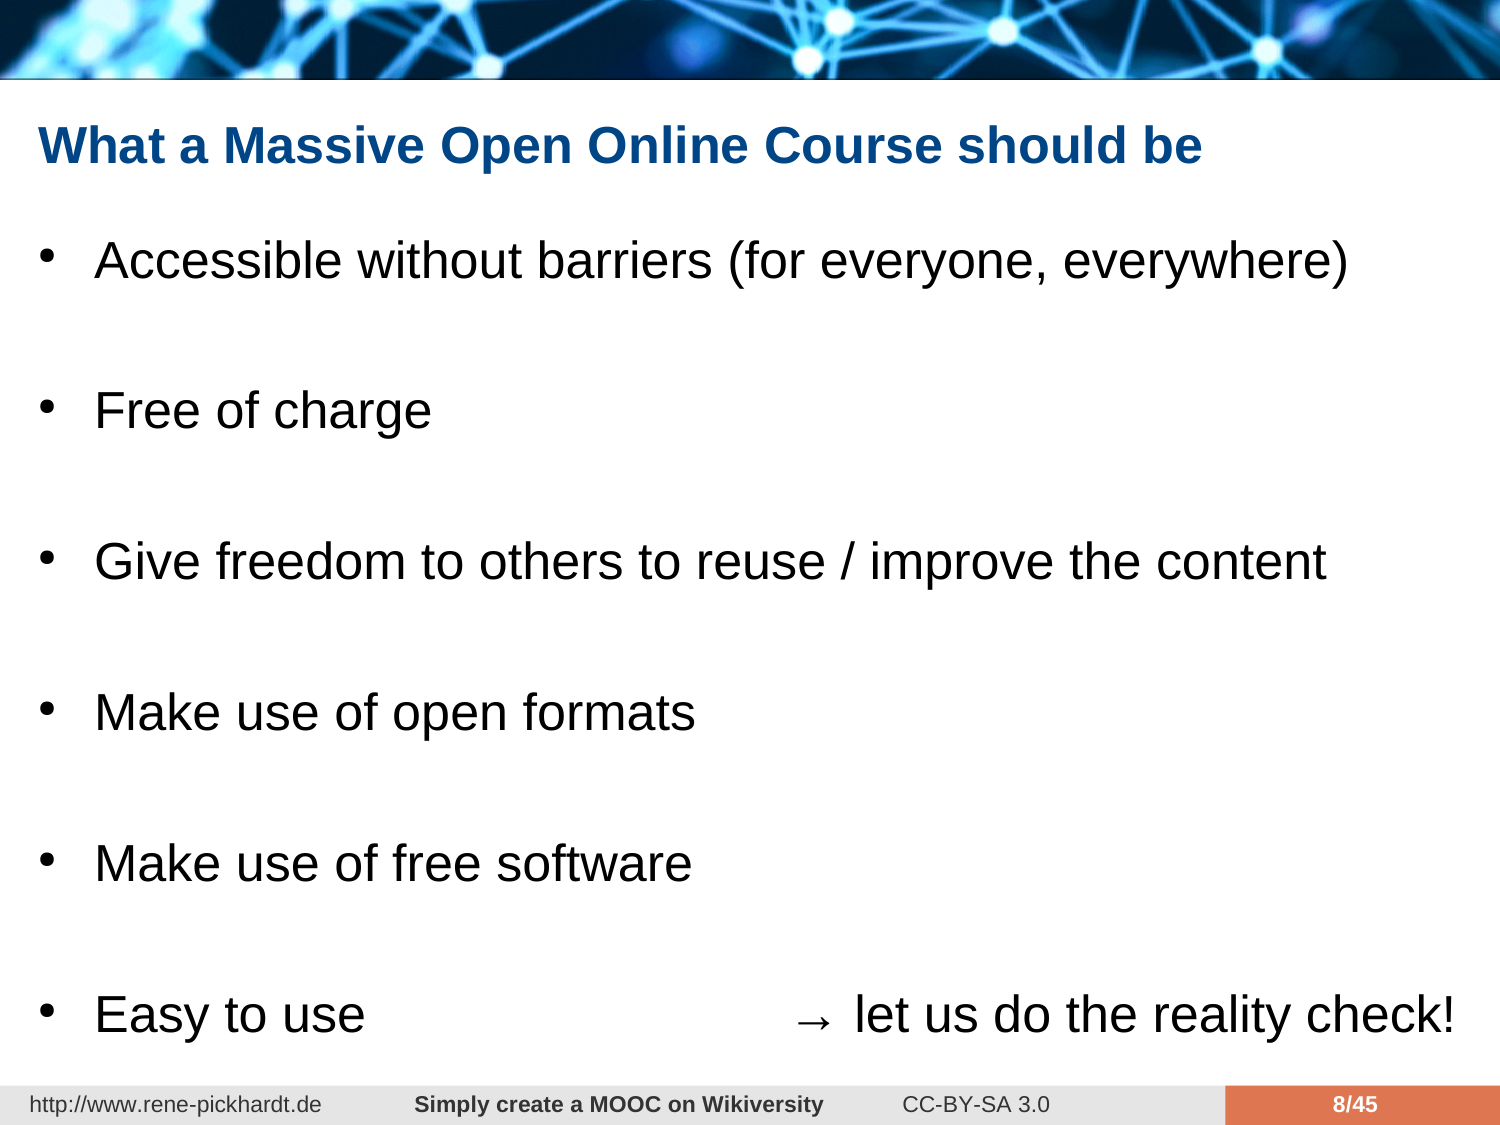

# What a Massive Open Online Course should be
Accessible without barriers (for everyone, everywhere)
Free of charge
Give freedom to others to reuse / improve the content
Make use of open formats
Make use of free software
Easy to use 			→ let us do the reality check!